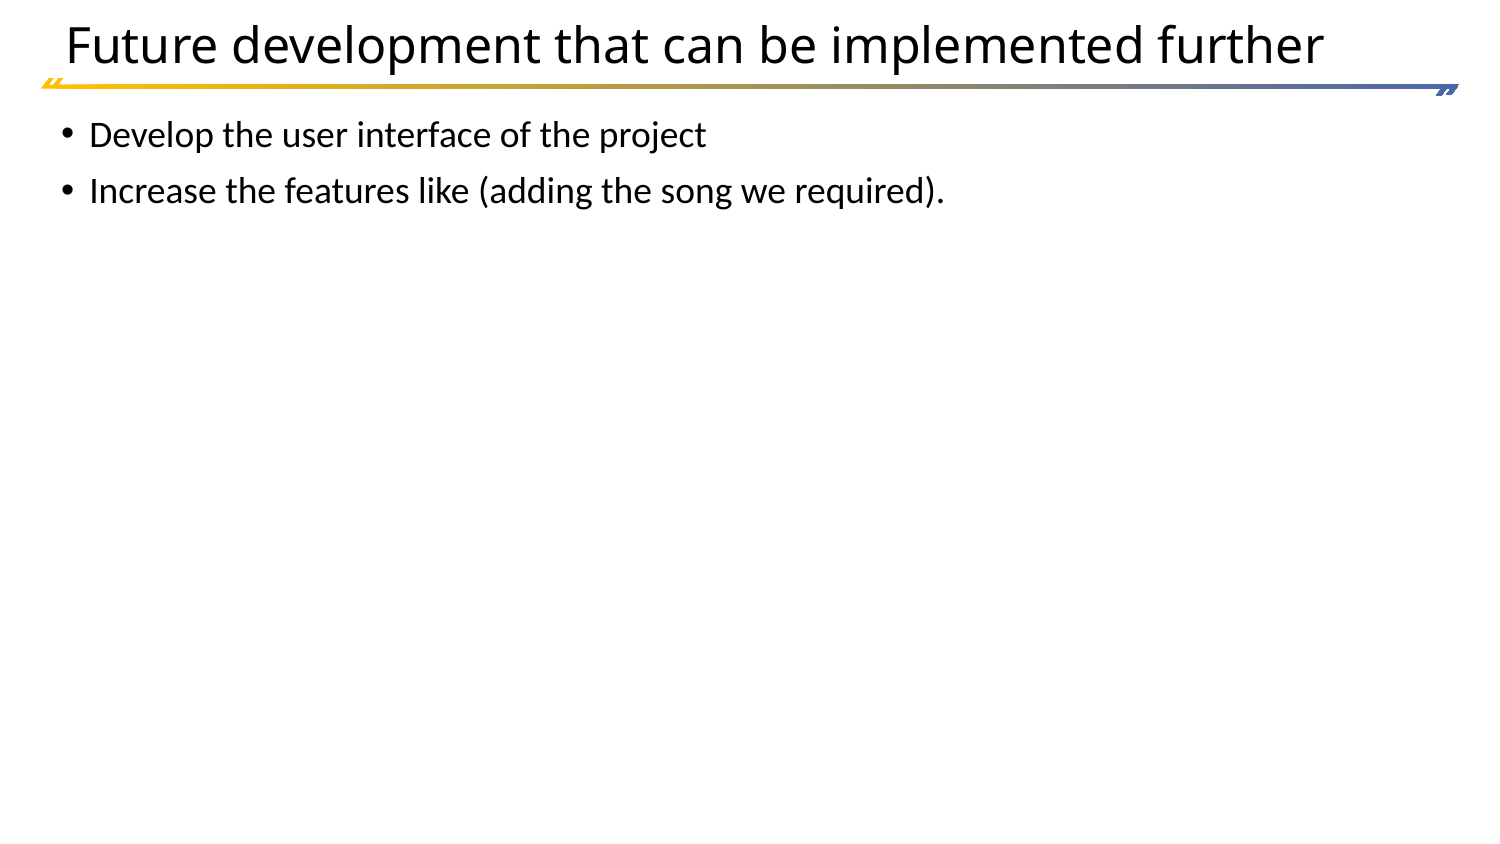

# Future development that can be implemented further
Develop the user interface of the project
Increase the features like (adding the song we required).